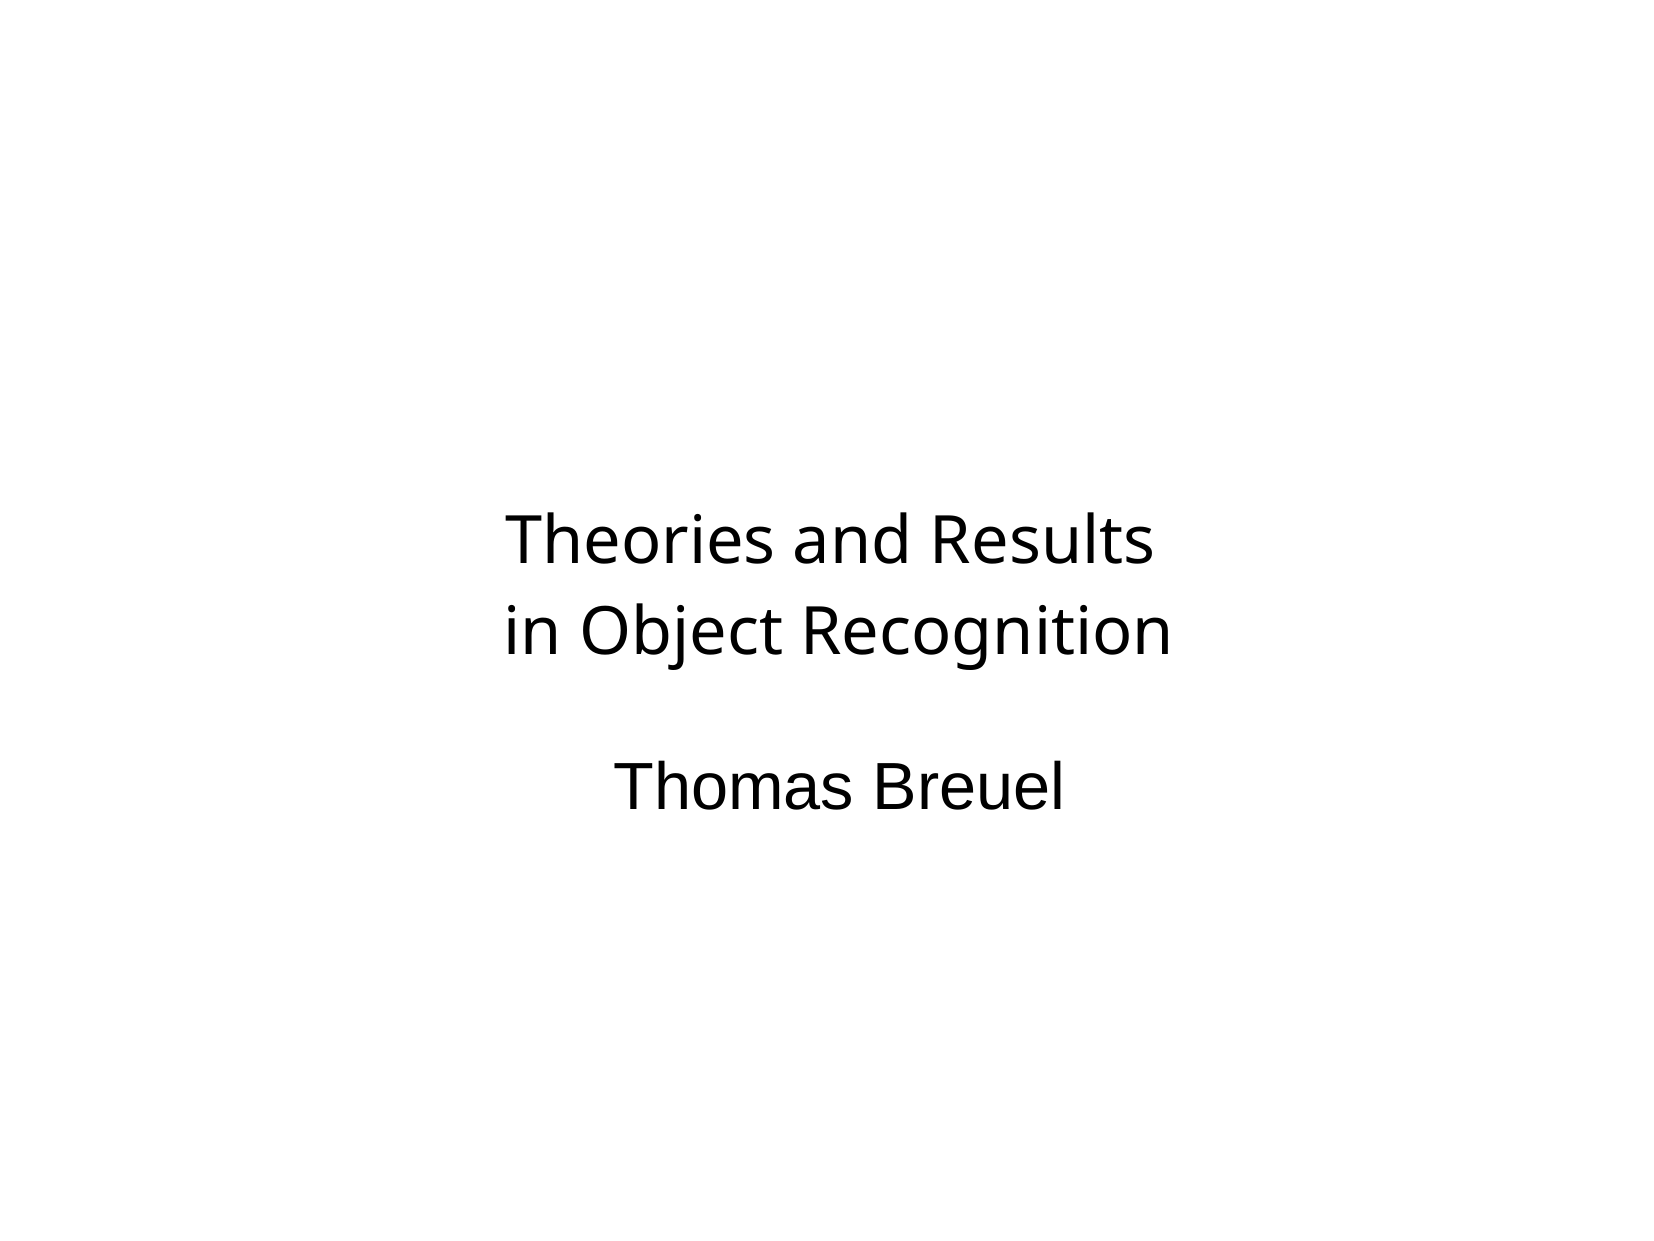

#
Theories and Results
in Object Recognition
Thomas Breuel